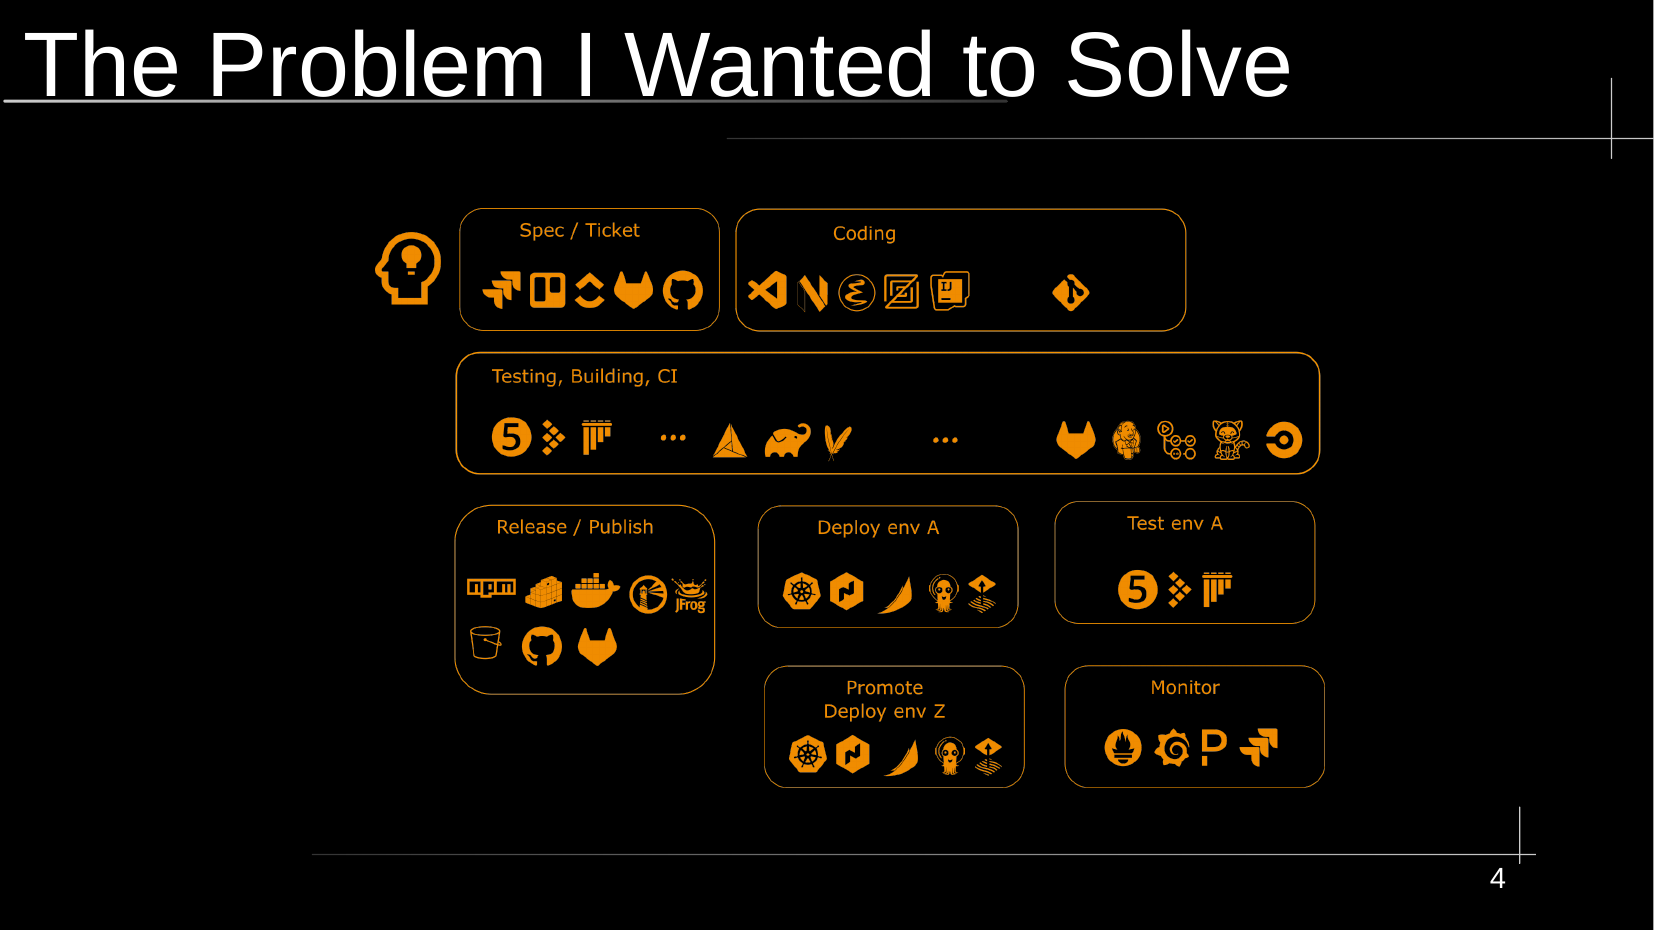

# The Problem I Wanted to Solve
4